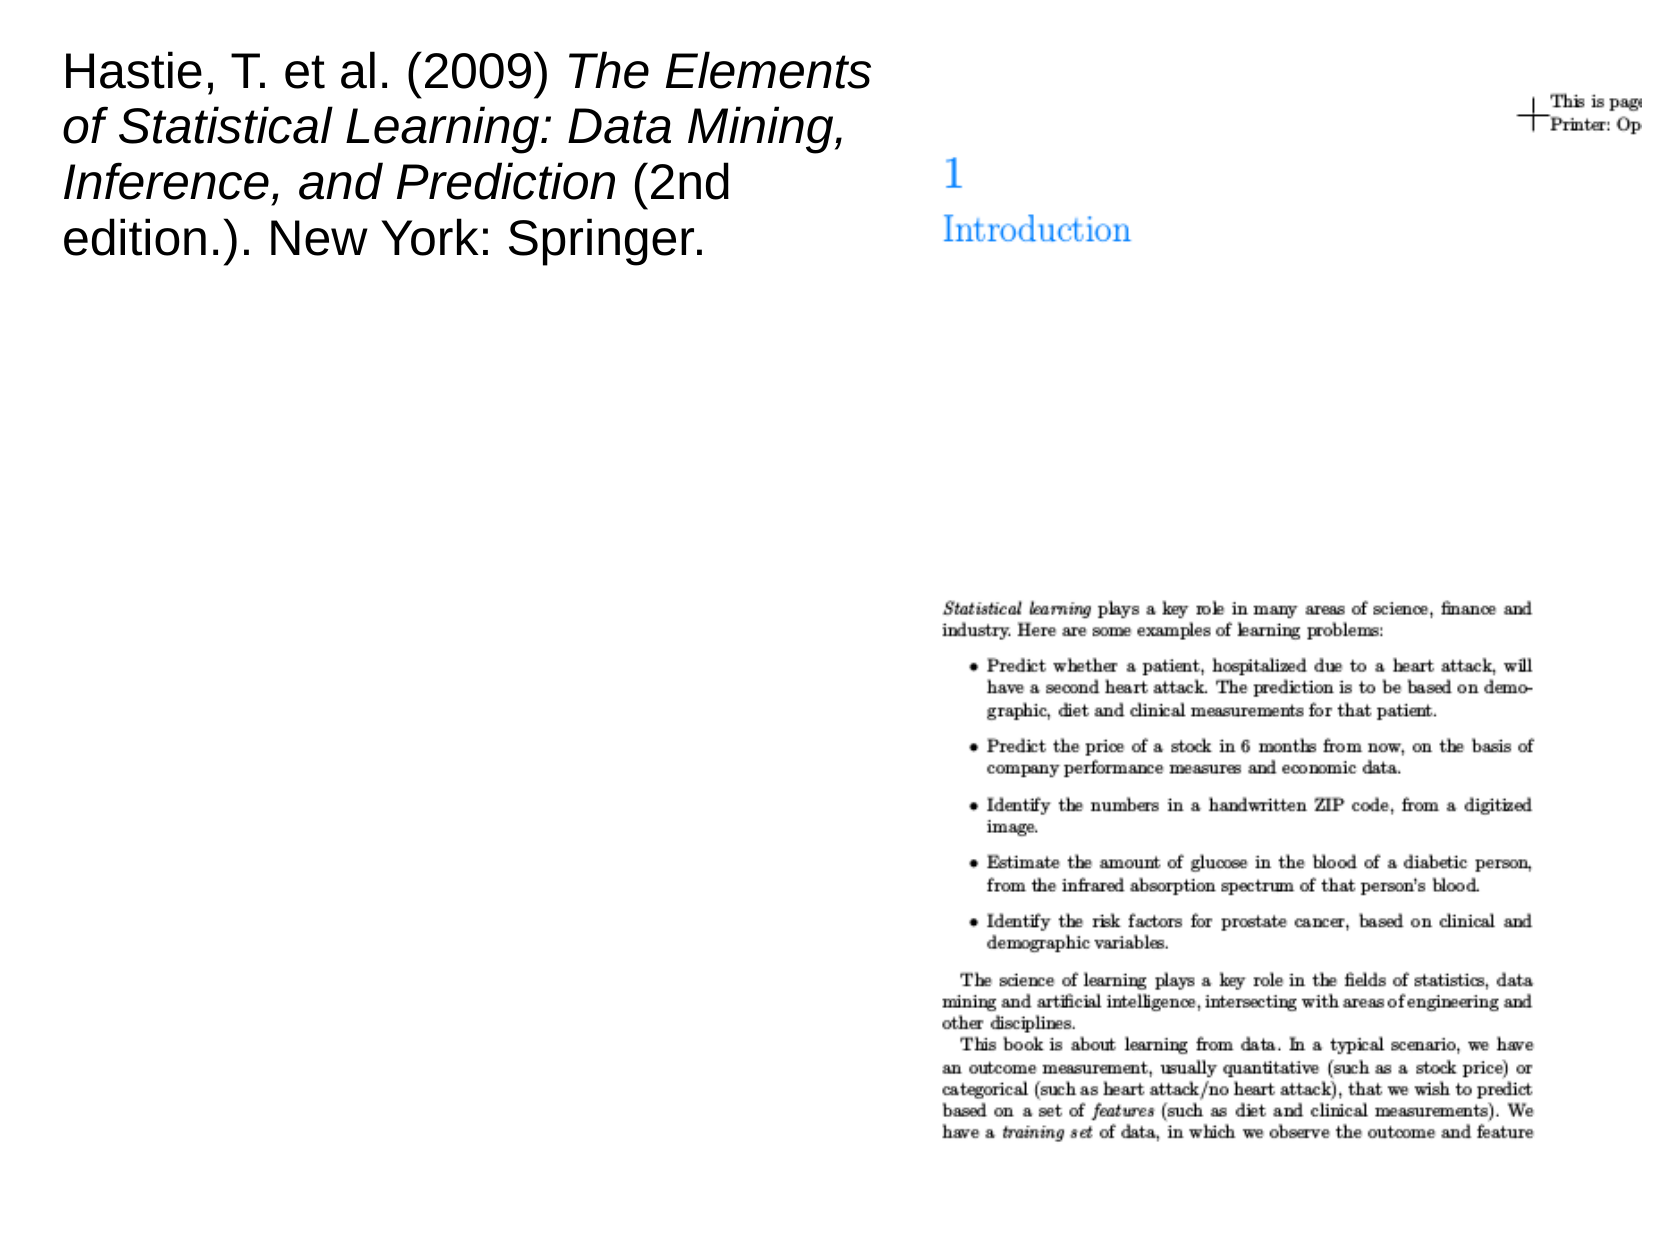

Hastie, T. et al. (2009) The Elements of Statistical Learning: Data Mining, Inference, and Prediction (2nd edition.). New York: Springer.